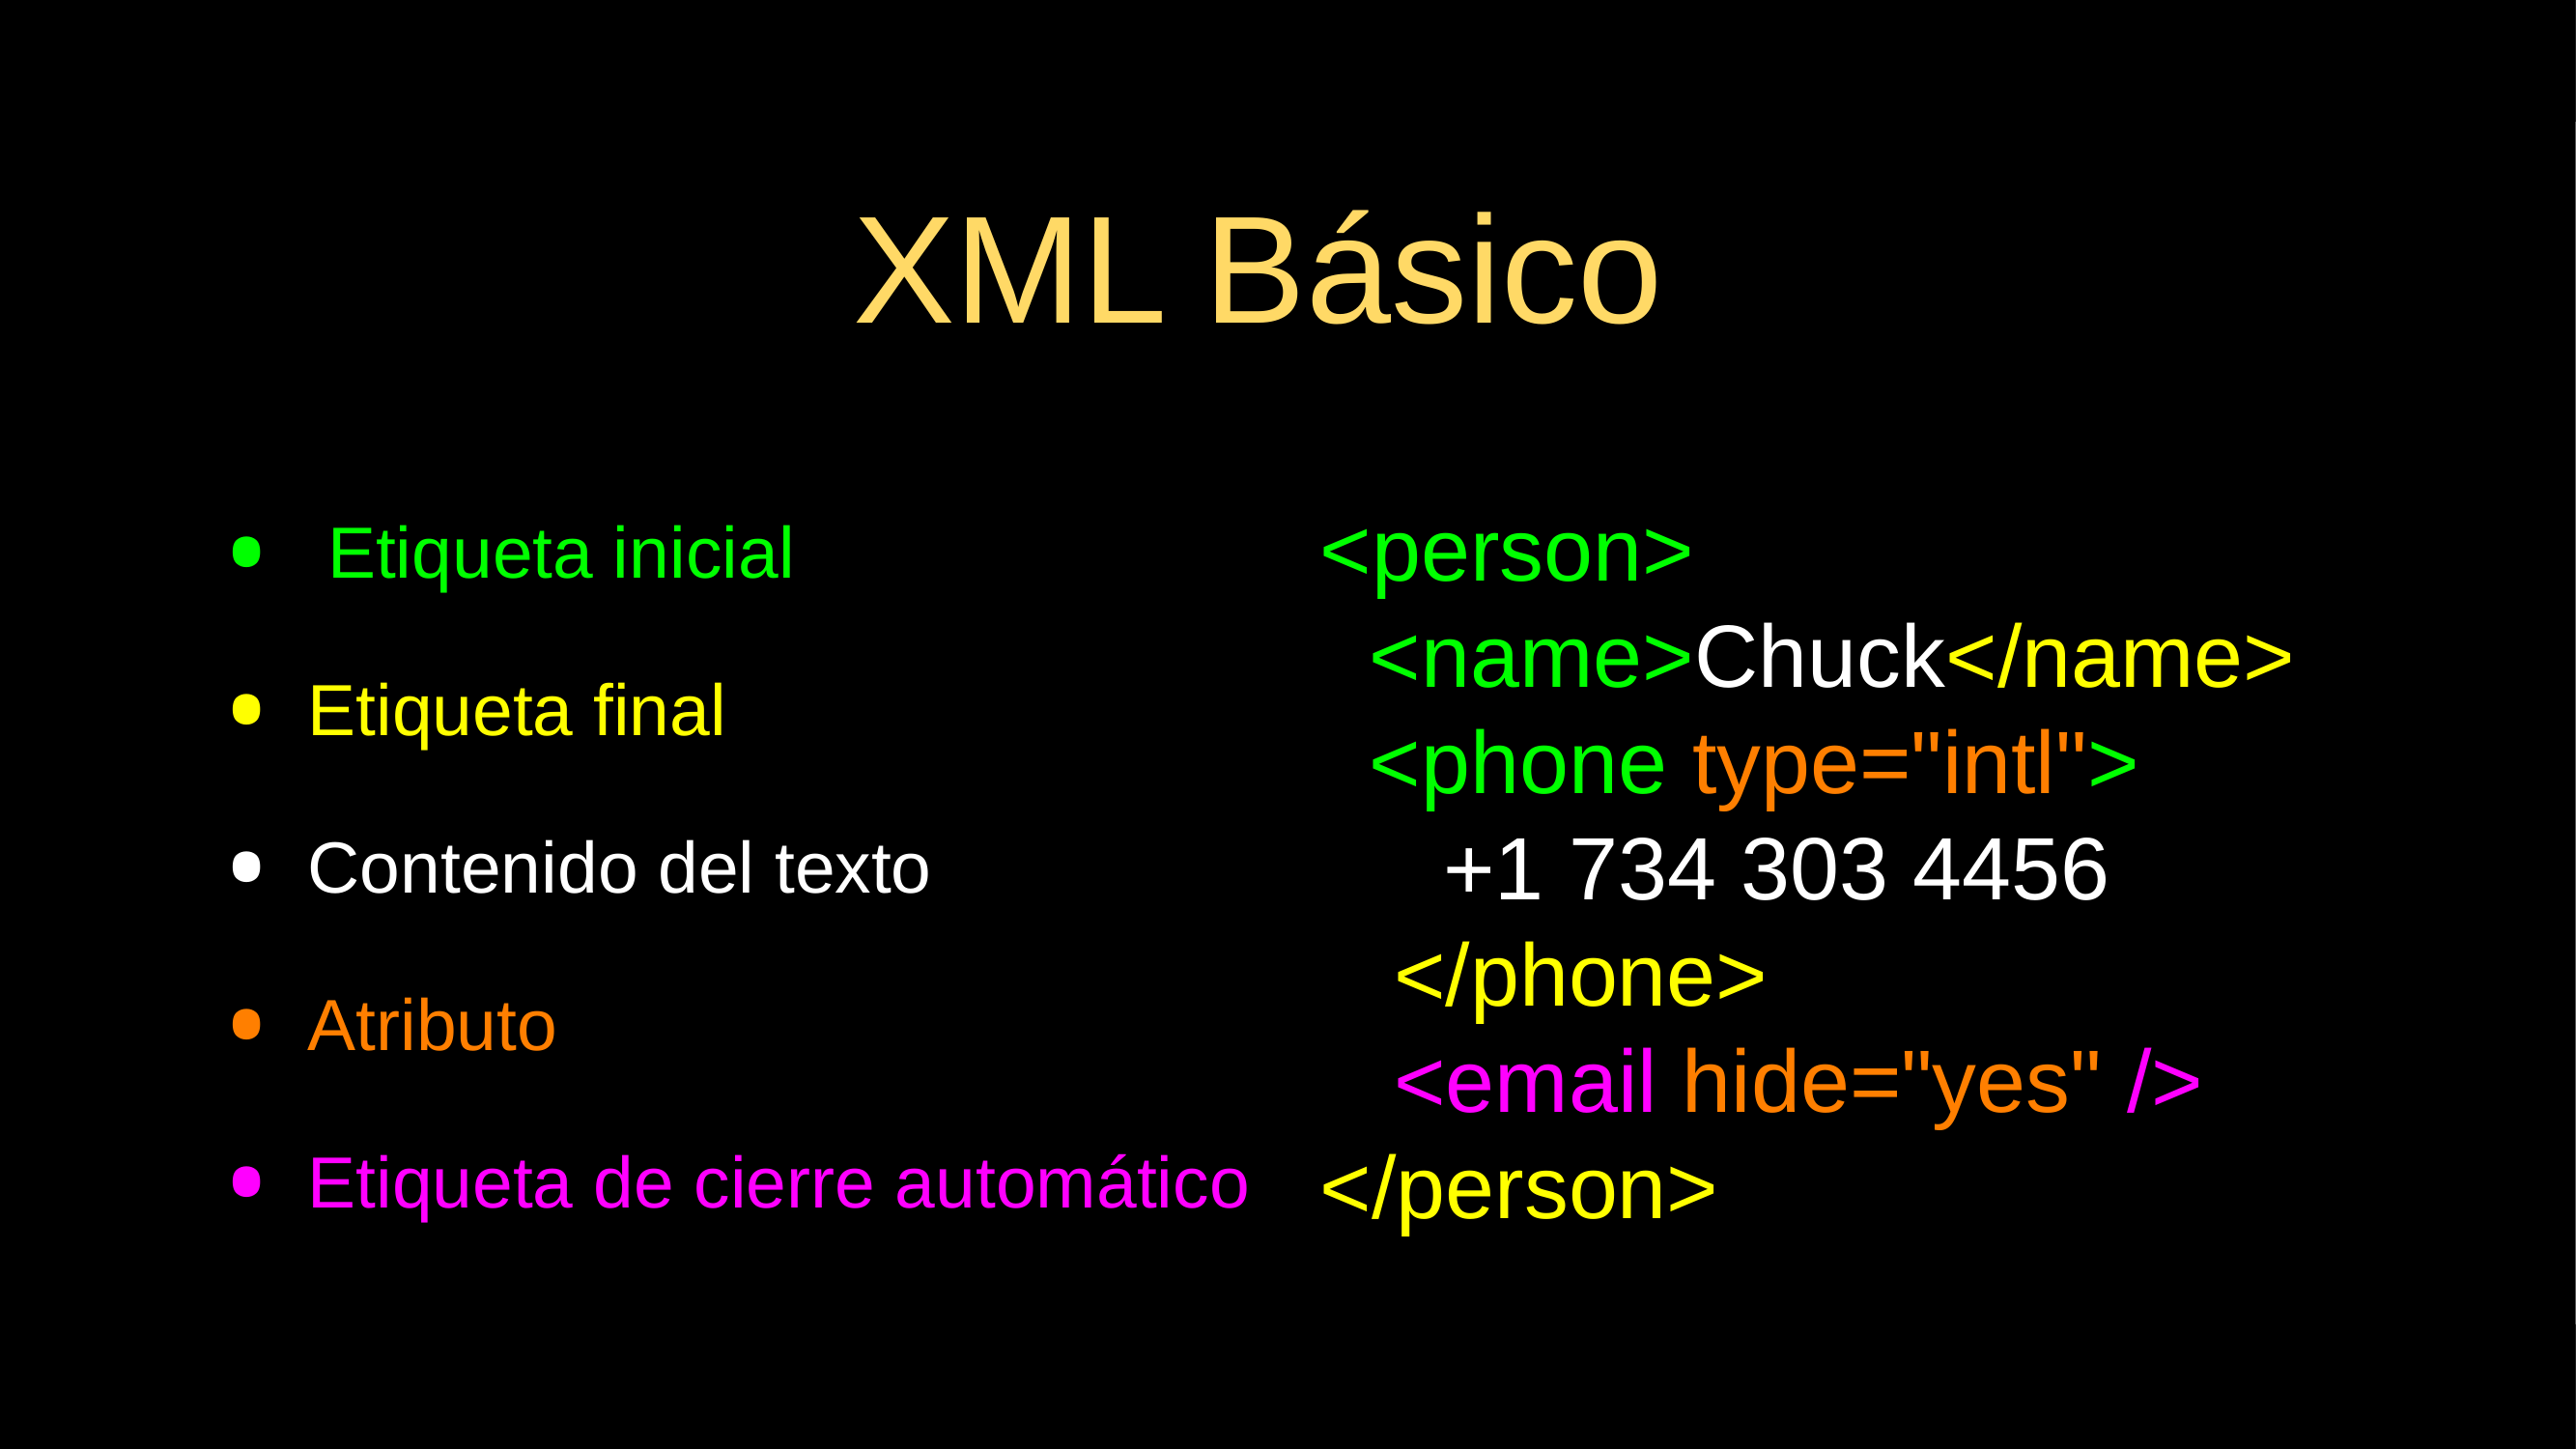

# XML Básico
 Etiqueta inicial
Etiqueta final
Contenido del texto
Atributo
Etiqueta de cierre automático
<person>
 <name>Chuck</name>
 <phone type="intl">
 +1 734 303 4456
 </phone>
 <email hide="yes" />
</person>